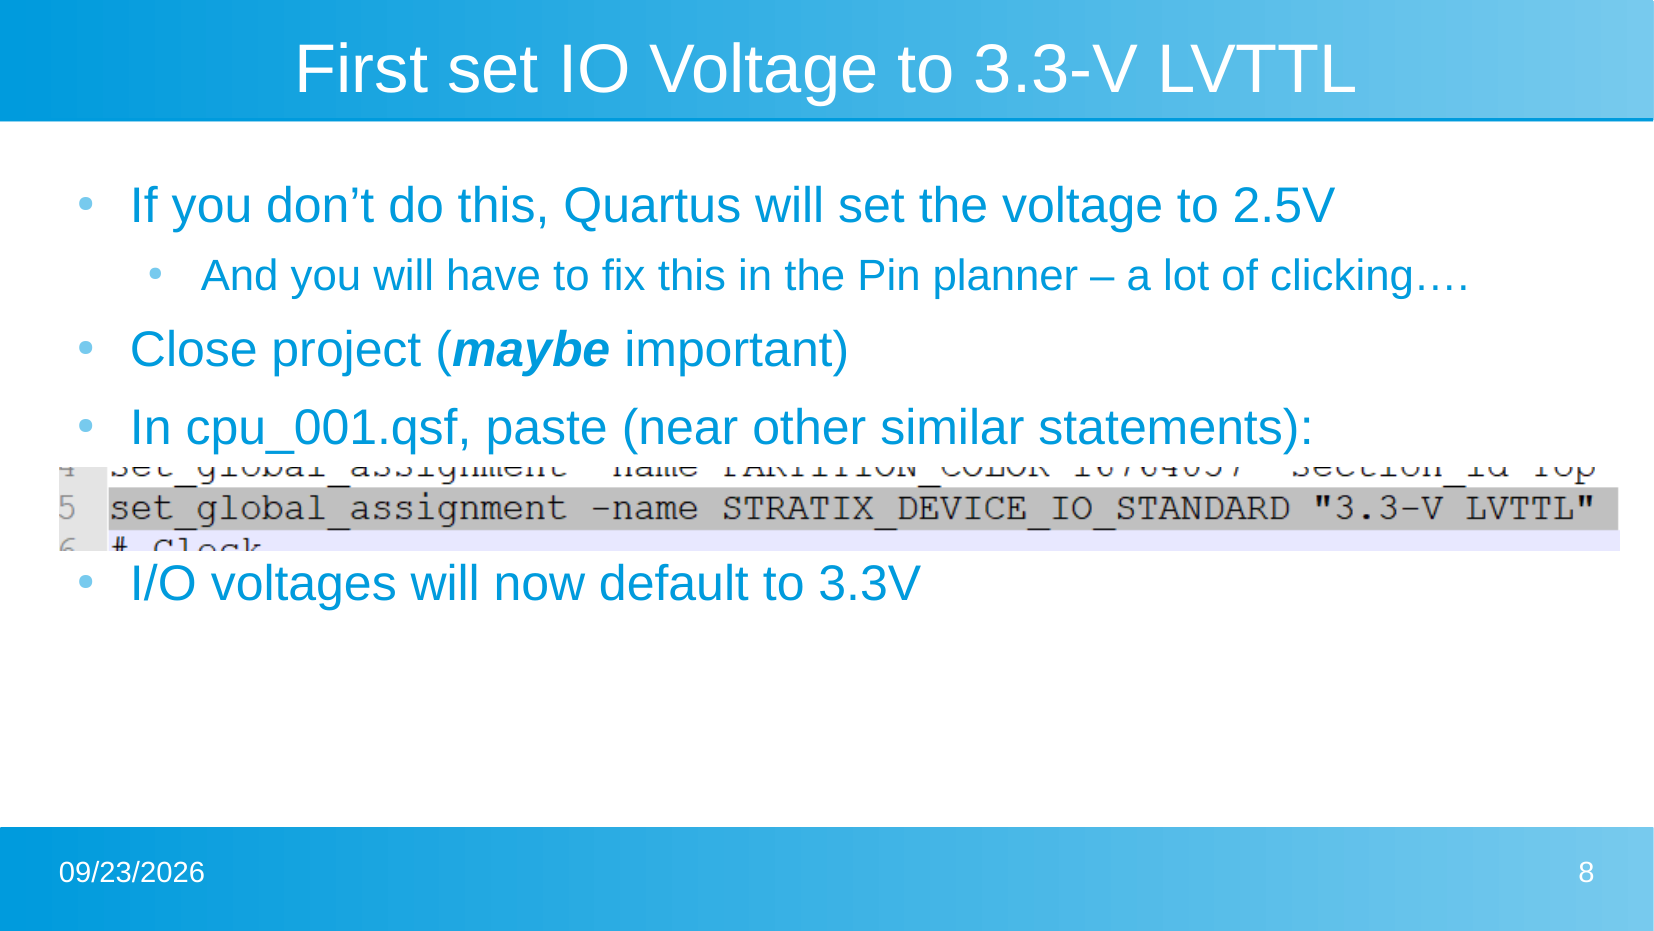

# First set IO Voltage to 3.3-V LVTTL
If you don’t do this, Quartus will set the voltage to 2.5V
And you will have to fix this in the Pin planner – a lot of clicking….
Close project (maybe important)
In cpu_001.qsf, paste (near other similar statements):
I/O voltages will now default to 3.3V
8